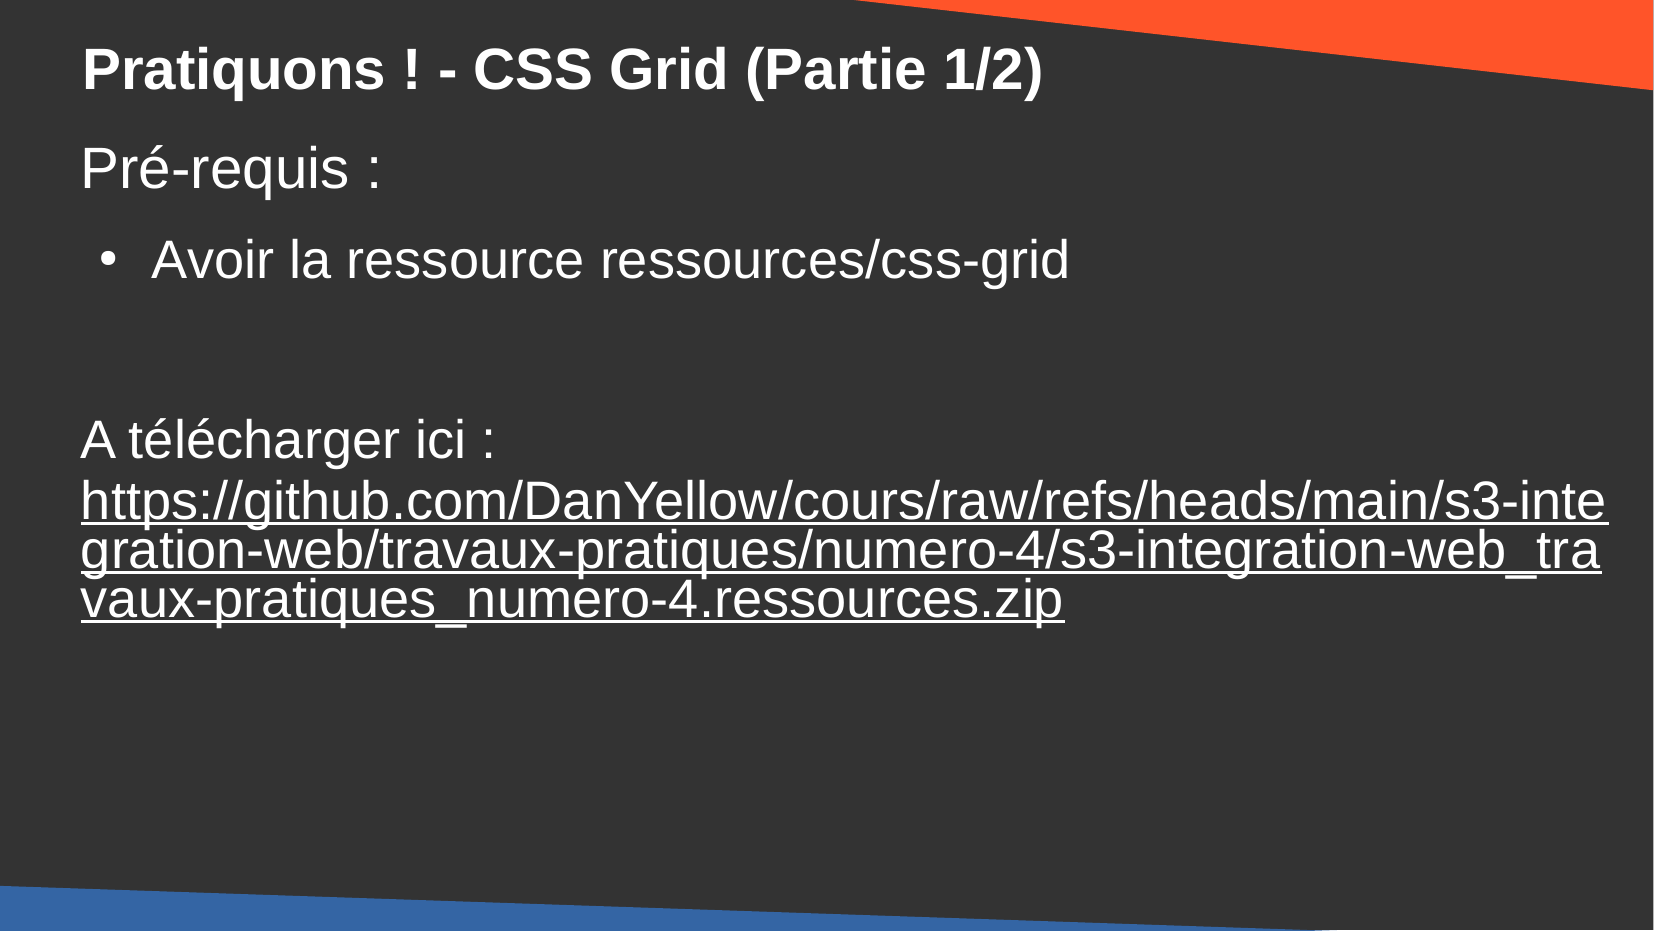

# Pratiquons ! - CSS Grid (Partie 1/2)
Pré-requis :
Avoir la ressource ressources/css-grid
A télécharger ici : https://github.com/DanYellow/cours/raw/refs/heads/main/s3-integration-web/travaux-pratiques/numero-4/s3-integration-web_travaux-pratiques_numero-4.ressources.zip